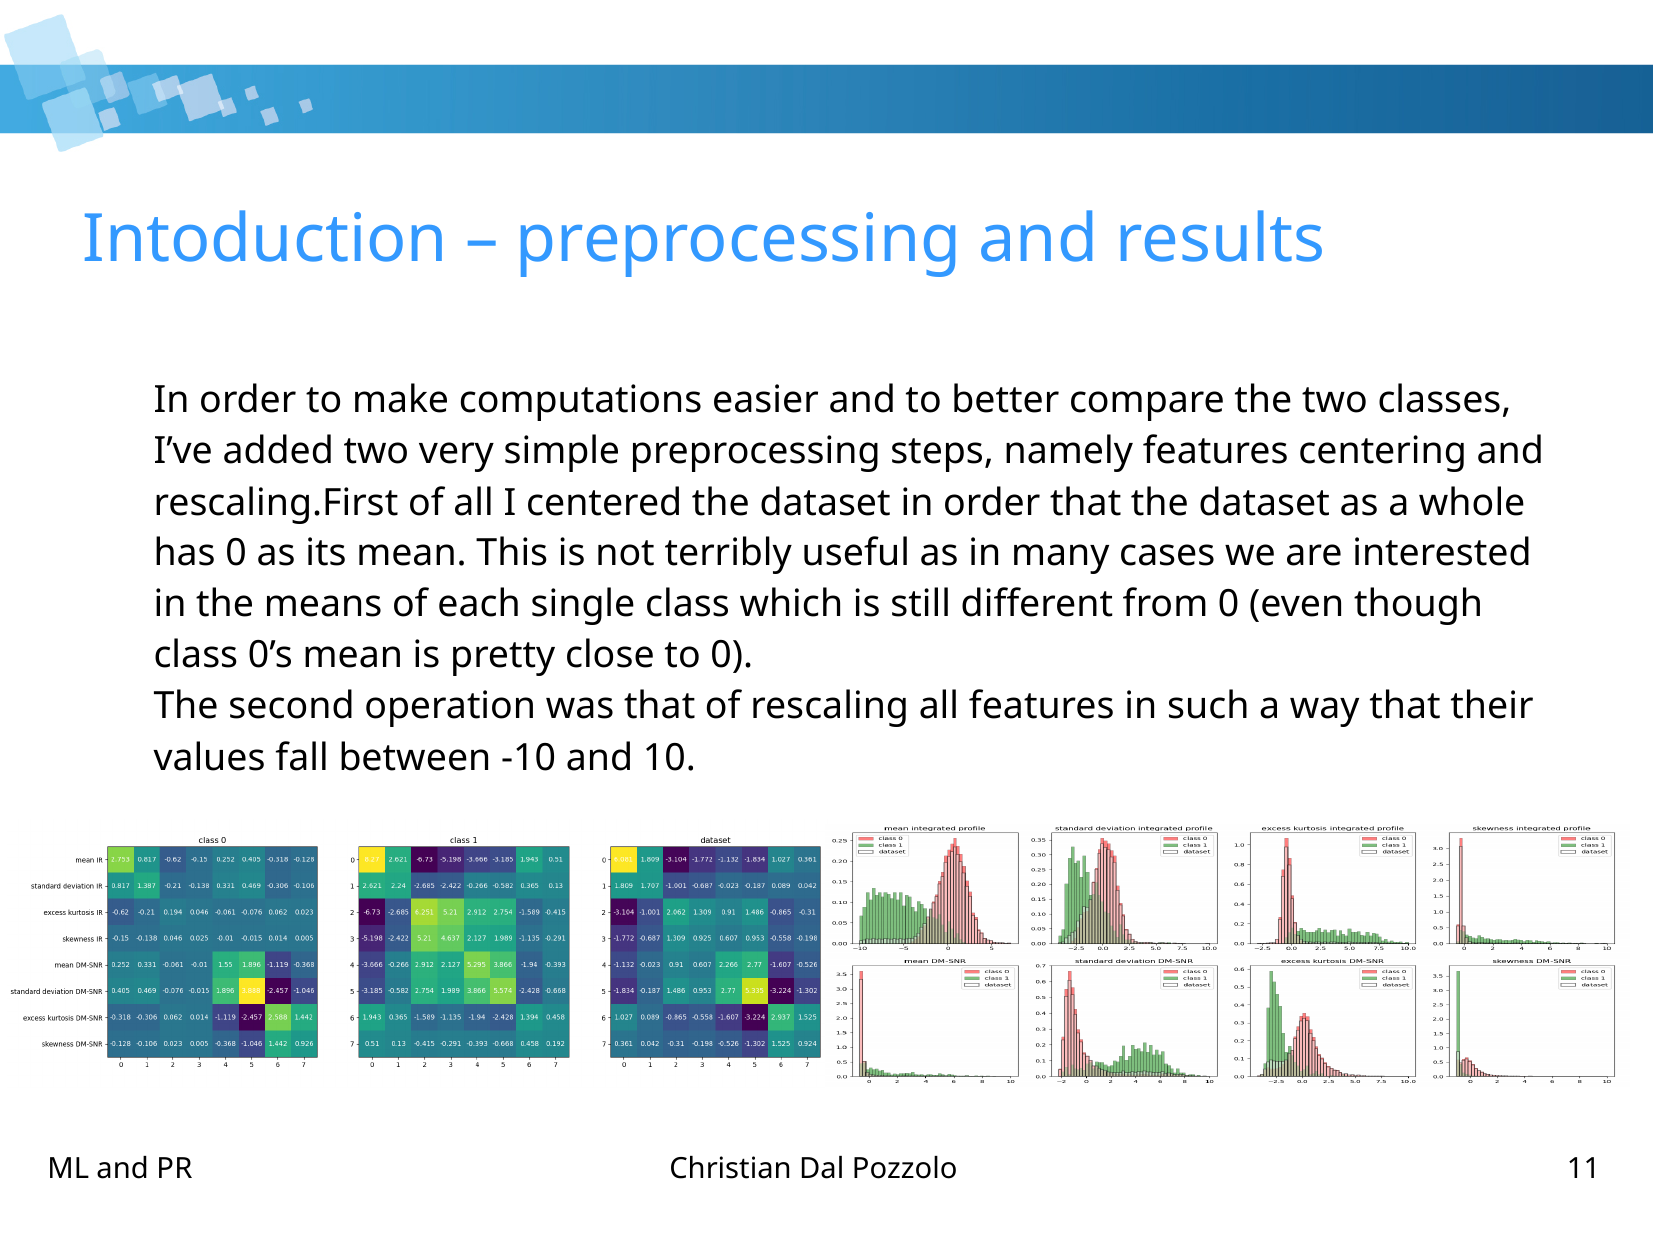

# Intoduction – preprocessing and results
In order to make computations easier and to better compare the two classes, I’ve added two very simple preprocessing steps, namely features centering and rescaling.First of all I centered the dataset in order that the dataset as a whole has 0 as its mean. This is not terribly useful as in many cases we are interested in the means of each single class which is still different from 0 (even though class 0’s mean is pretty close to 0).
The second operation was that of rescaling all features in such a way that their values fall between -10 and 10.
ML and PR
Christian Dal Pozzolo
11